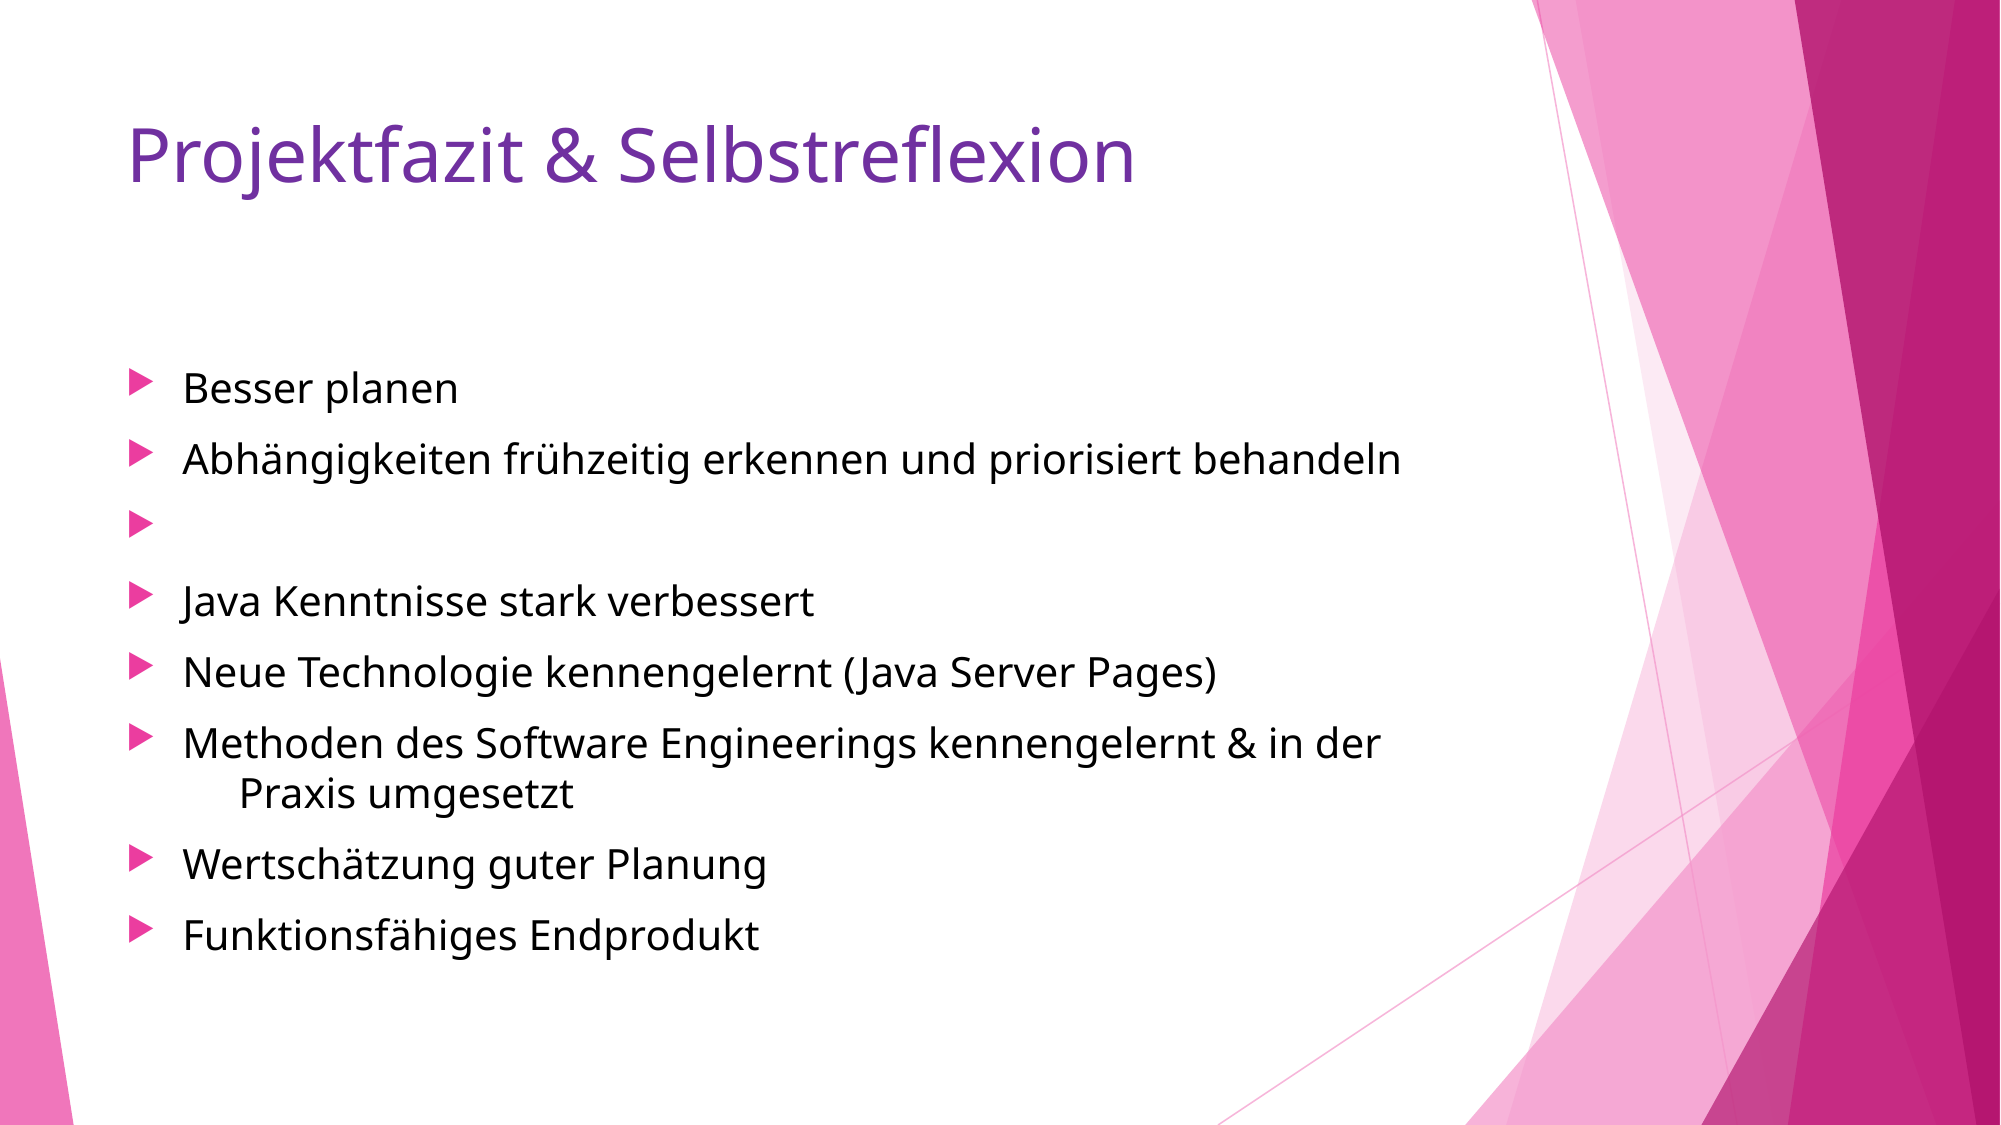

# Projektfazit & Selbstreflexion
Besser planen
Abhängigkeiten frühzeitig erkennen und priorisiert behandeln
Java Kenntnisse stark verbessert
Neue Technologie kennengelernt (Java Server Pages)
Methoden des Software Engineerings kennengelernt & in der Praxis umgesetzt
Wertschätzung guter Planung
Funktionsfähiges Endprodukt